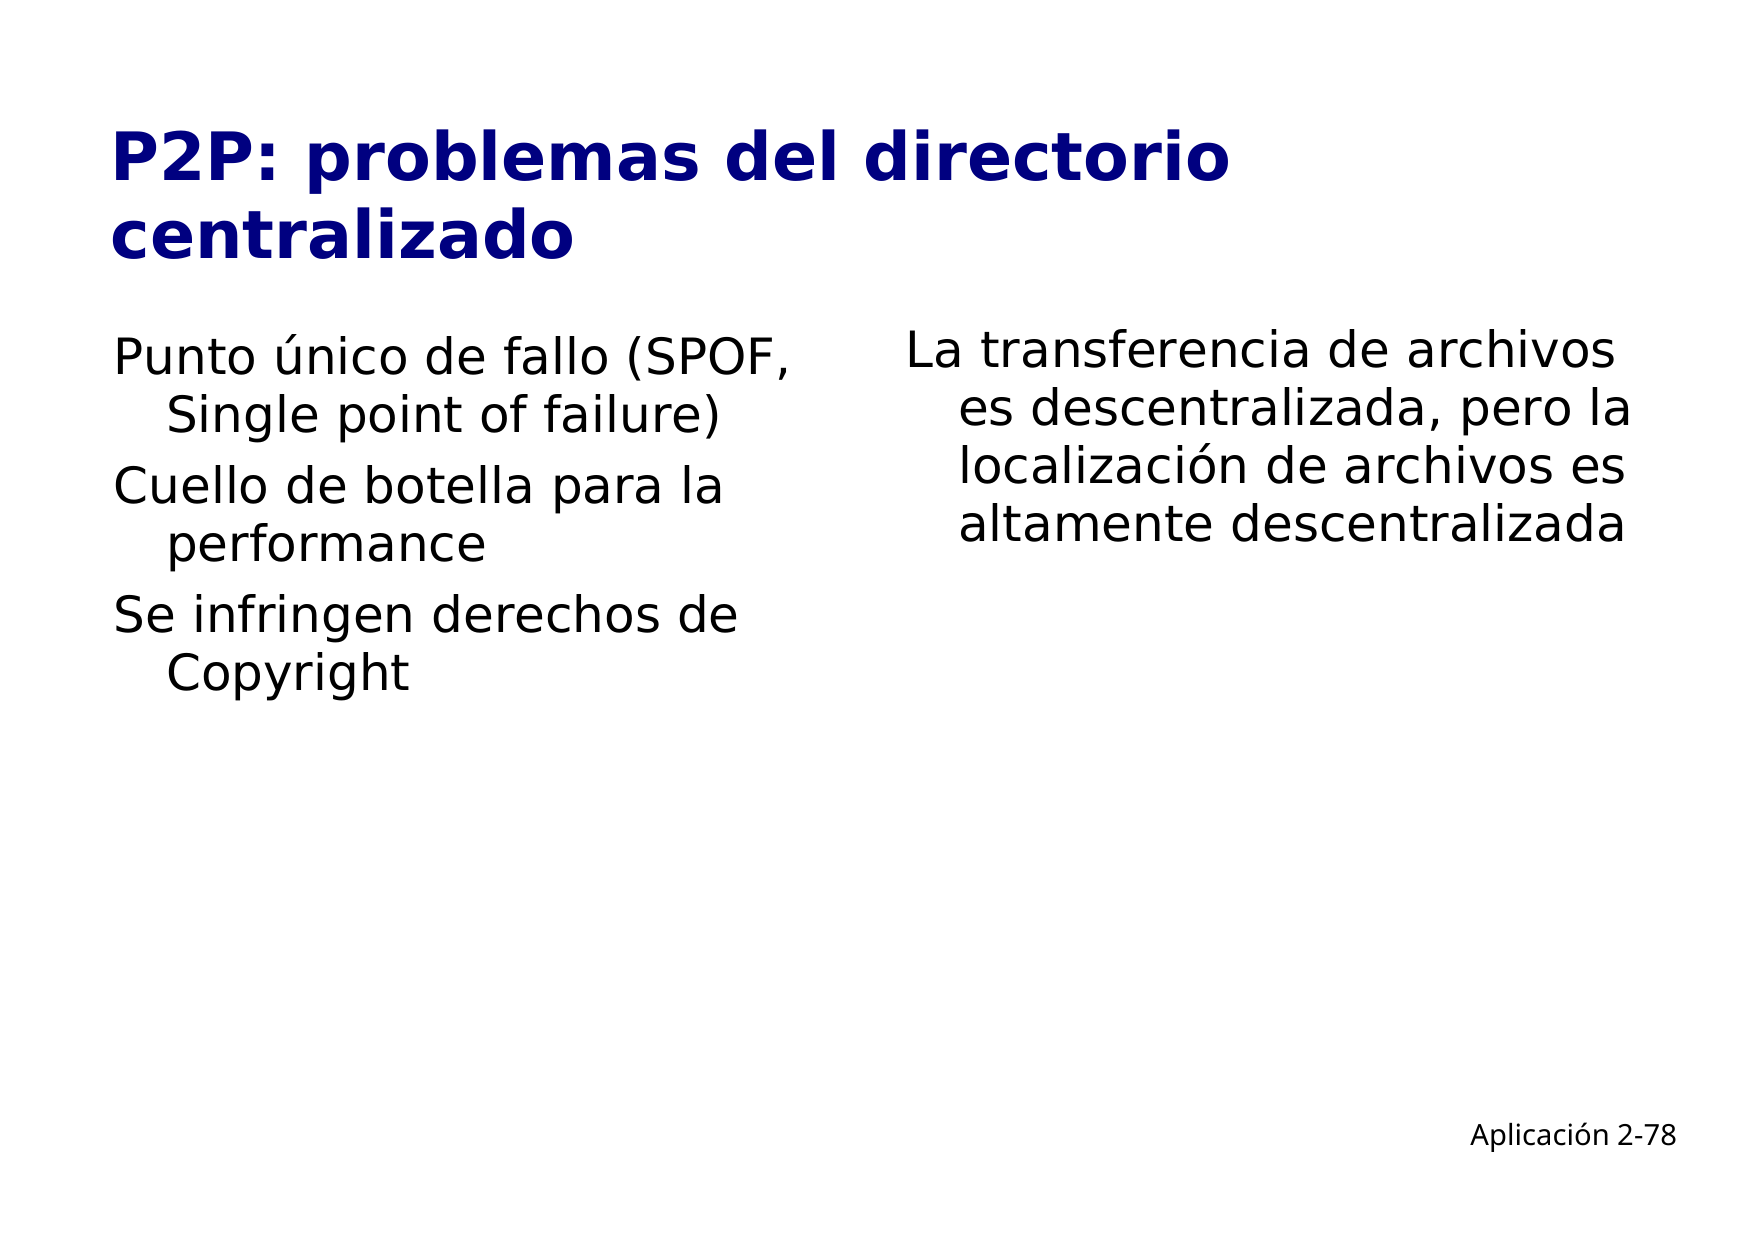

# P2P: problemas del directorio centralizado
Punto único de fallo (SPOF, Single point of failure)
Cuello de botella para la performance
Se infringen derechos de Copyright
La transferencia de archivos es descentralizada, pero la localización de archivos es altamente descentralizada